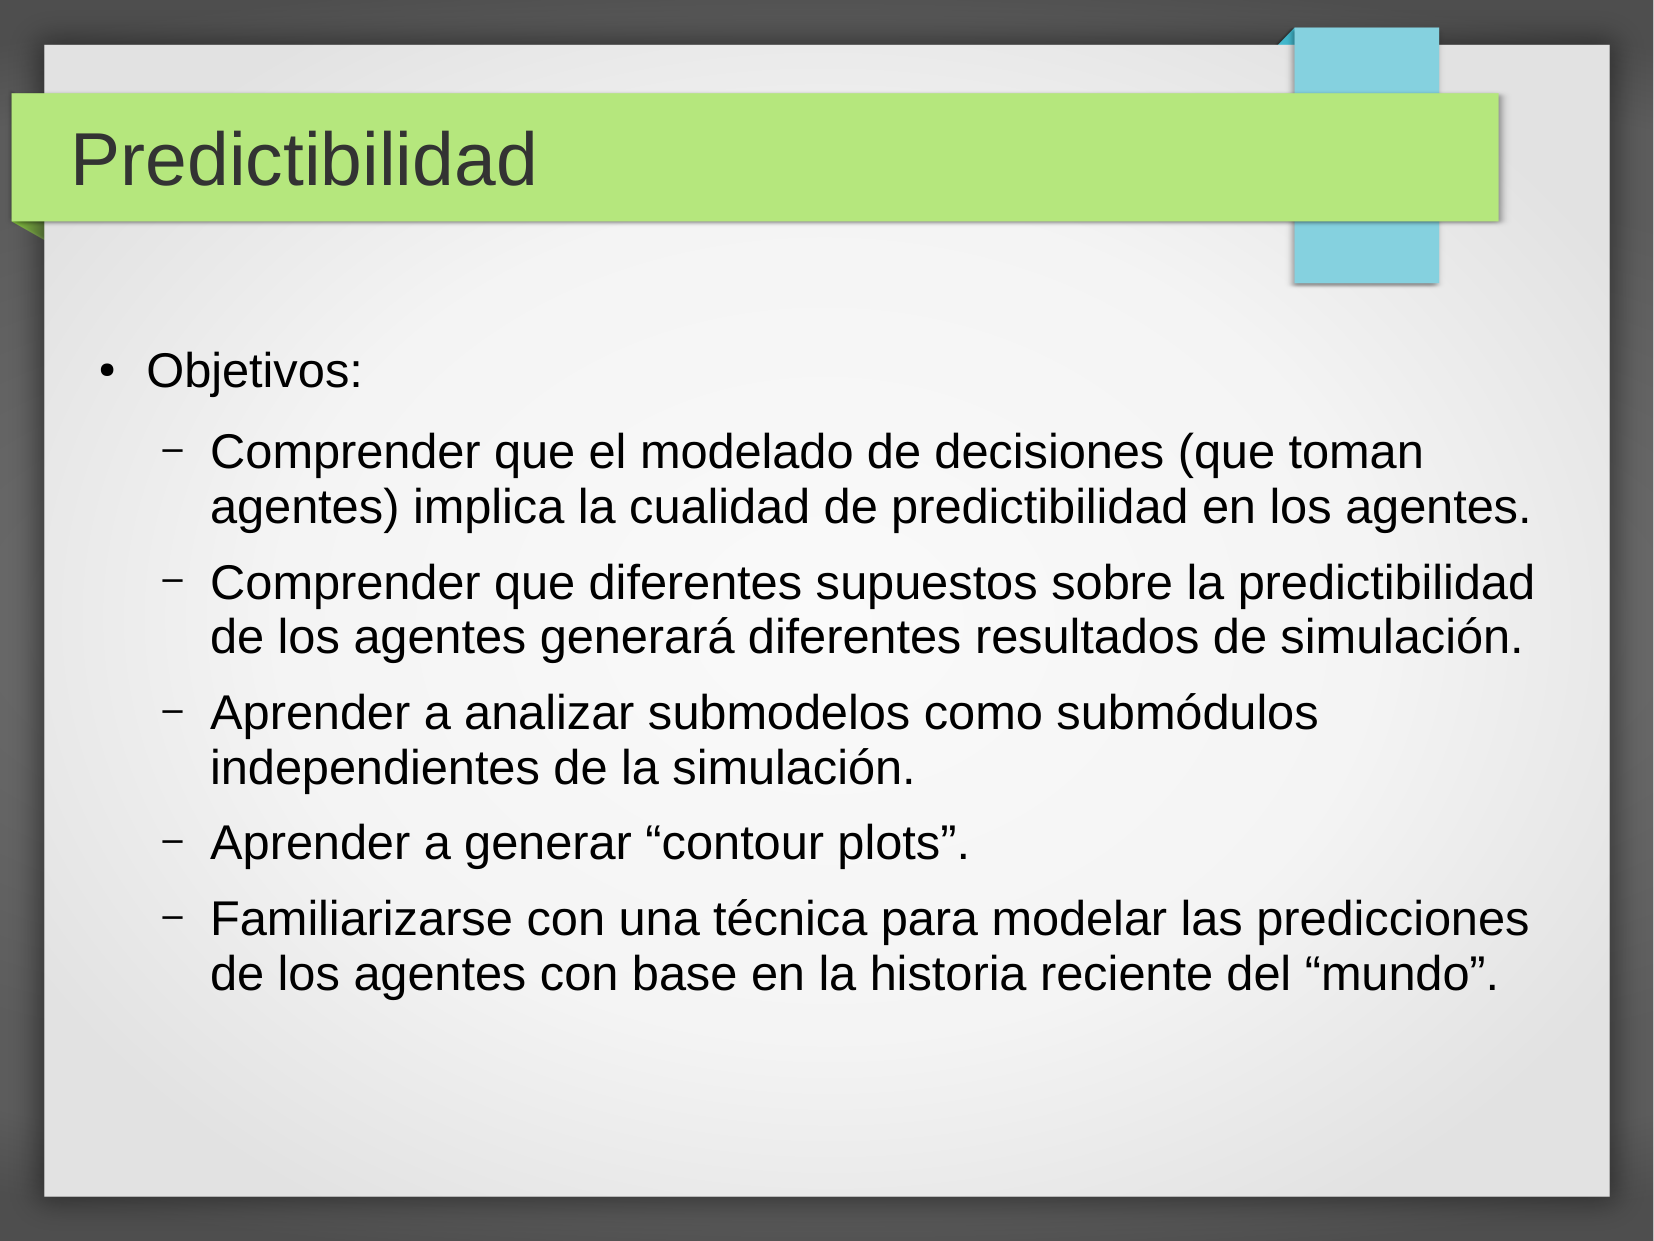

# Predictibilidad
Objetivos:
Comprender que el modelado de decisiones (que toman agentes) implica la cualidad de predictibilidad en los agentes.
Comprender que diferentes supuestos sobre la predictibilidad de los agentes generará diferentes resultados de simulación.
Aprender a analizar submodelos como submódulos independientes de la simulación.
Aprender a generar “contour plots”.
Familiarizarse con una técnica para modelar las predicciones de los agentes con base en la historia reciente del “mundo”.